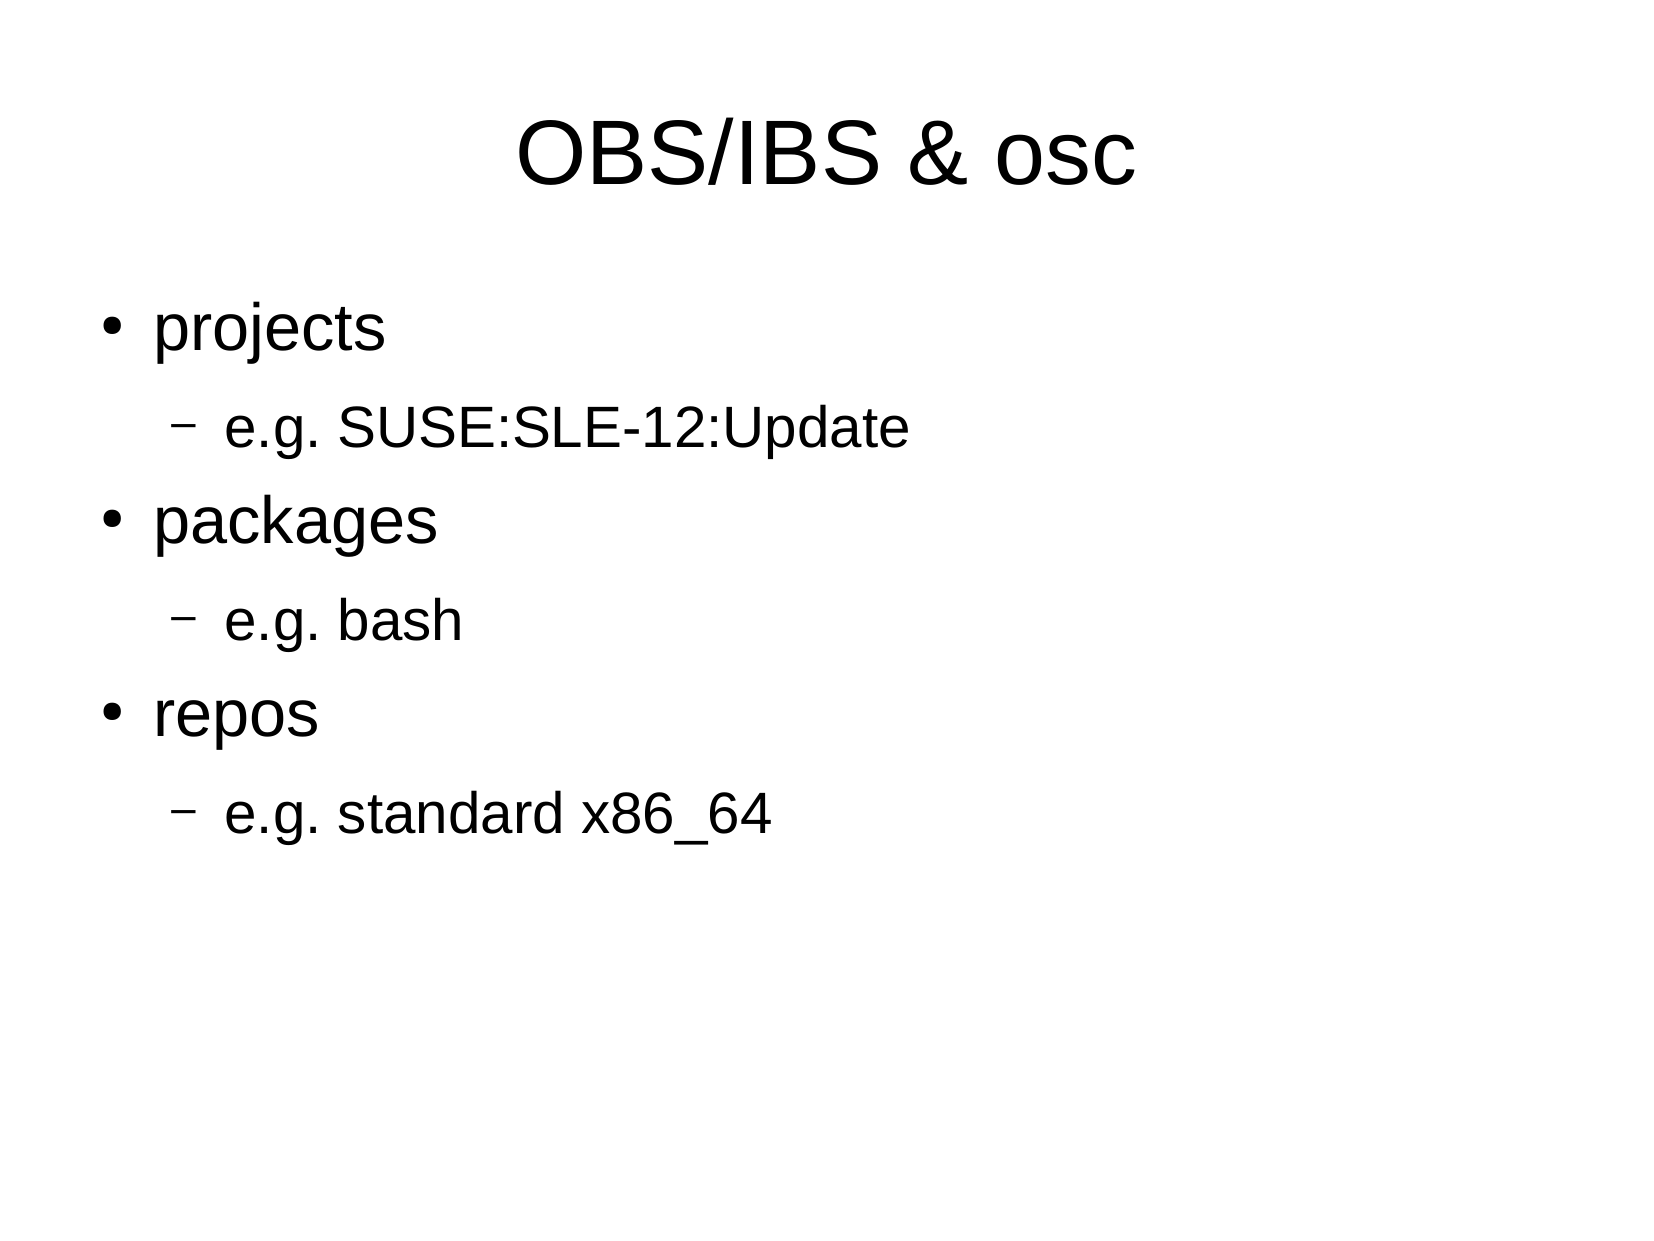

# OBS/IBS & osc
projects
e.g. SUSE:SLE-12:Update
packages
e.g. bash
repos
e.g. standard x86_64